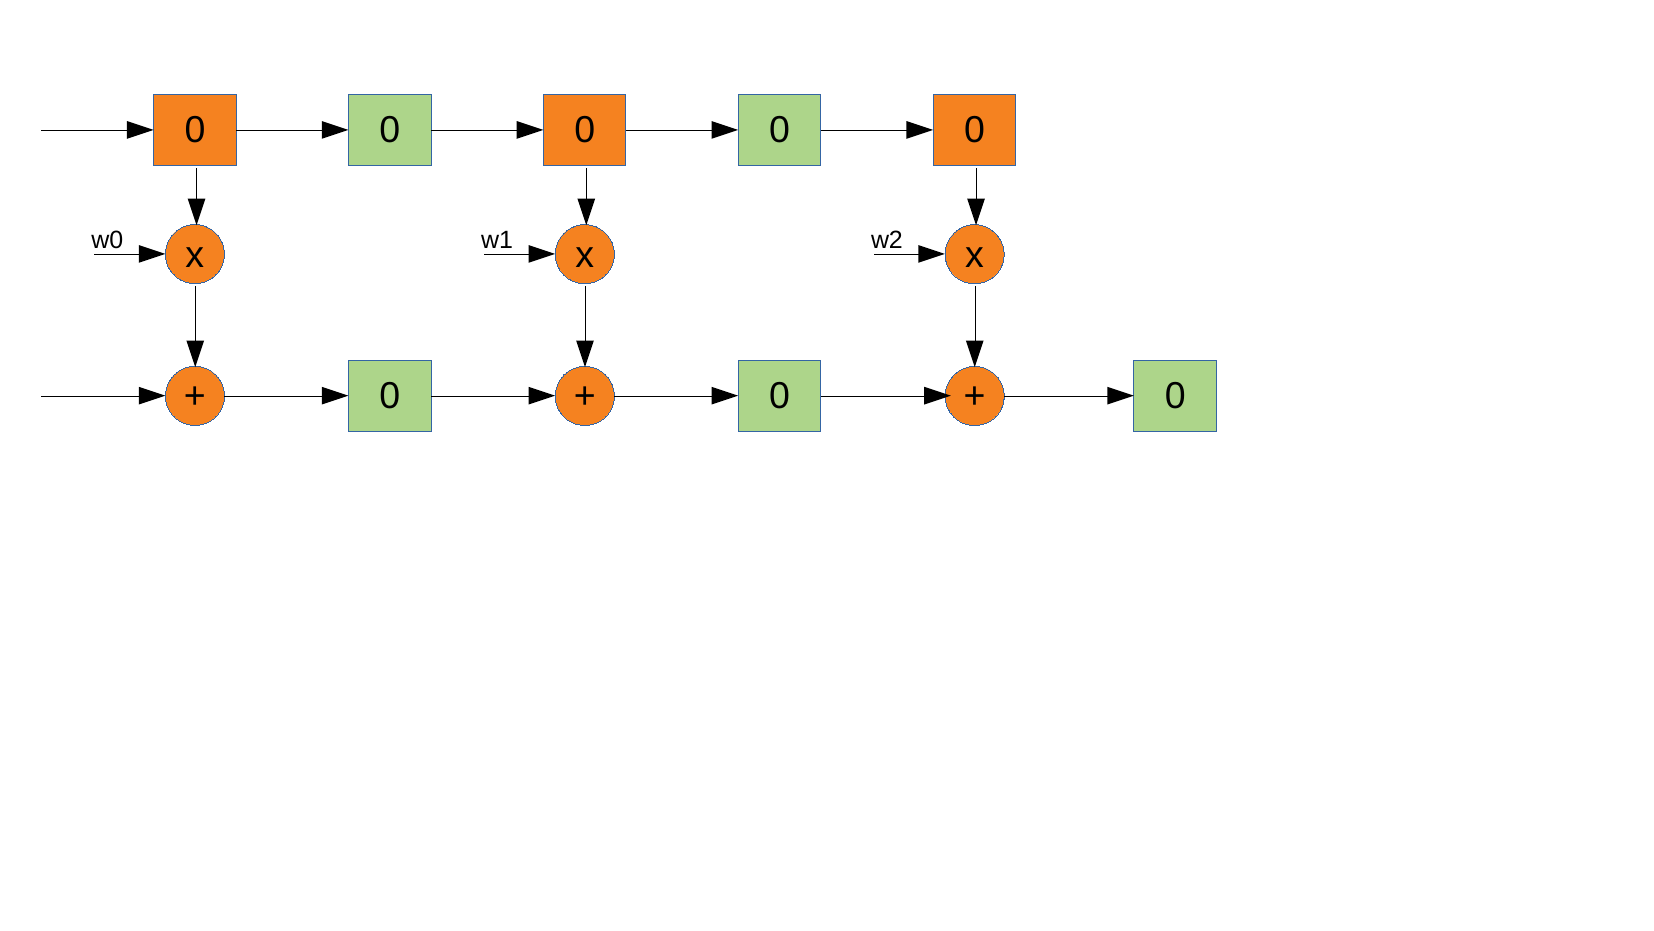

0
0
0
0
0
w0
w1
w2
x
x
x
0
0
0
+
+
+